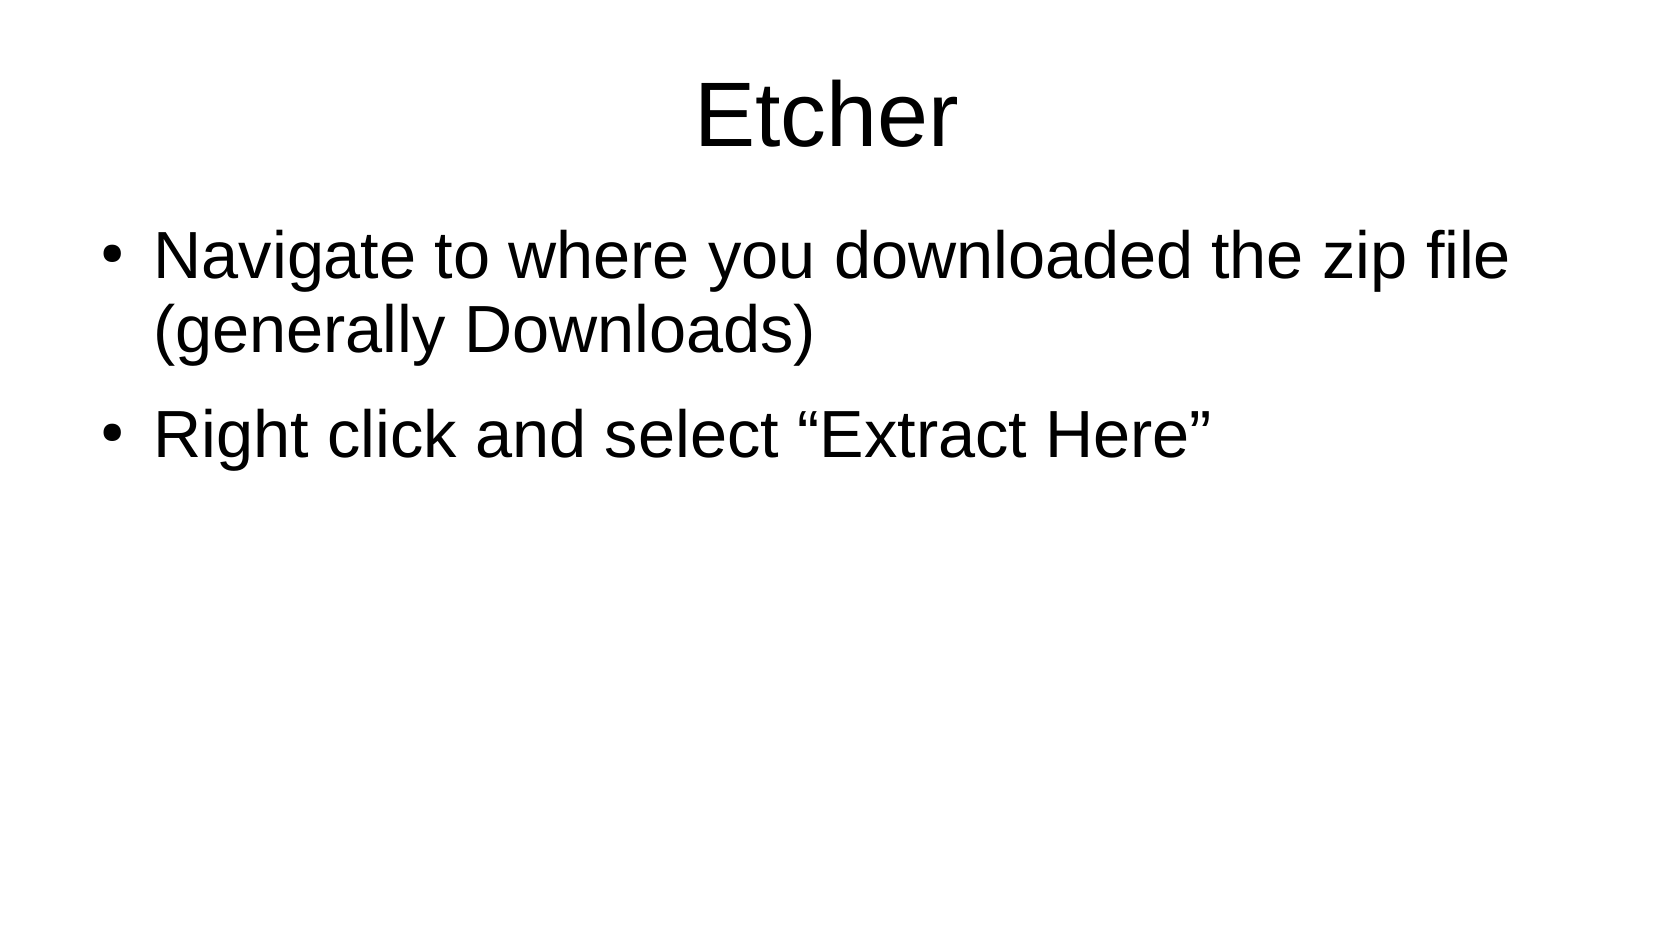

# Etcher
Navigate to where you downloaded the zip file (generally Downloads)
Right click and select “Extract Here”